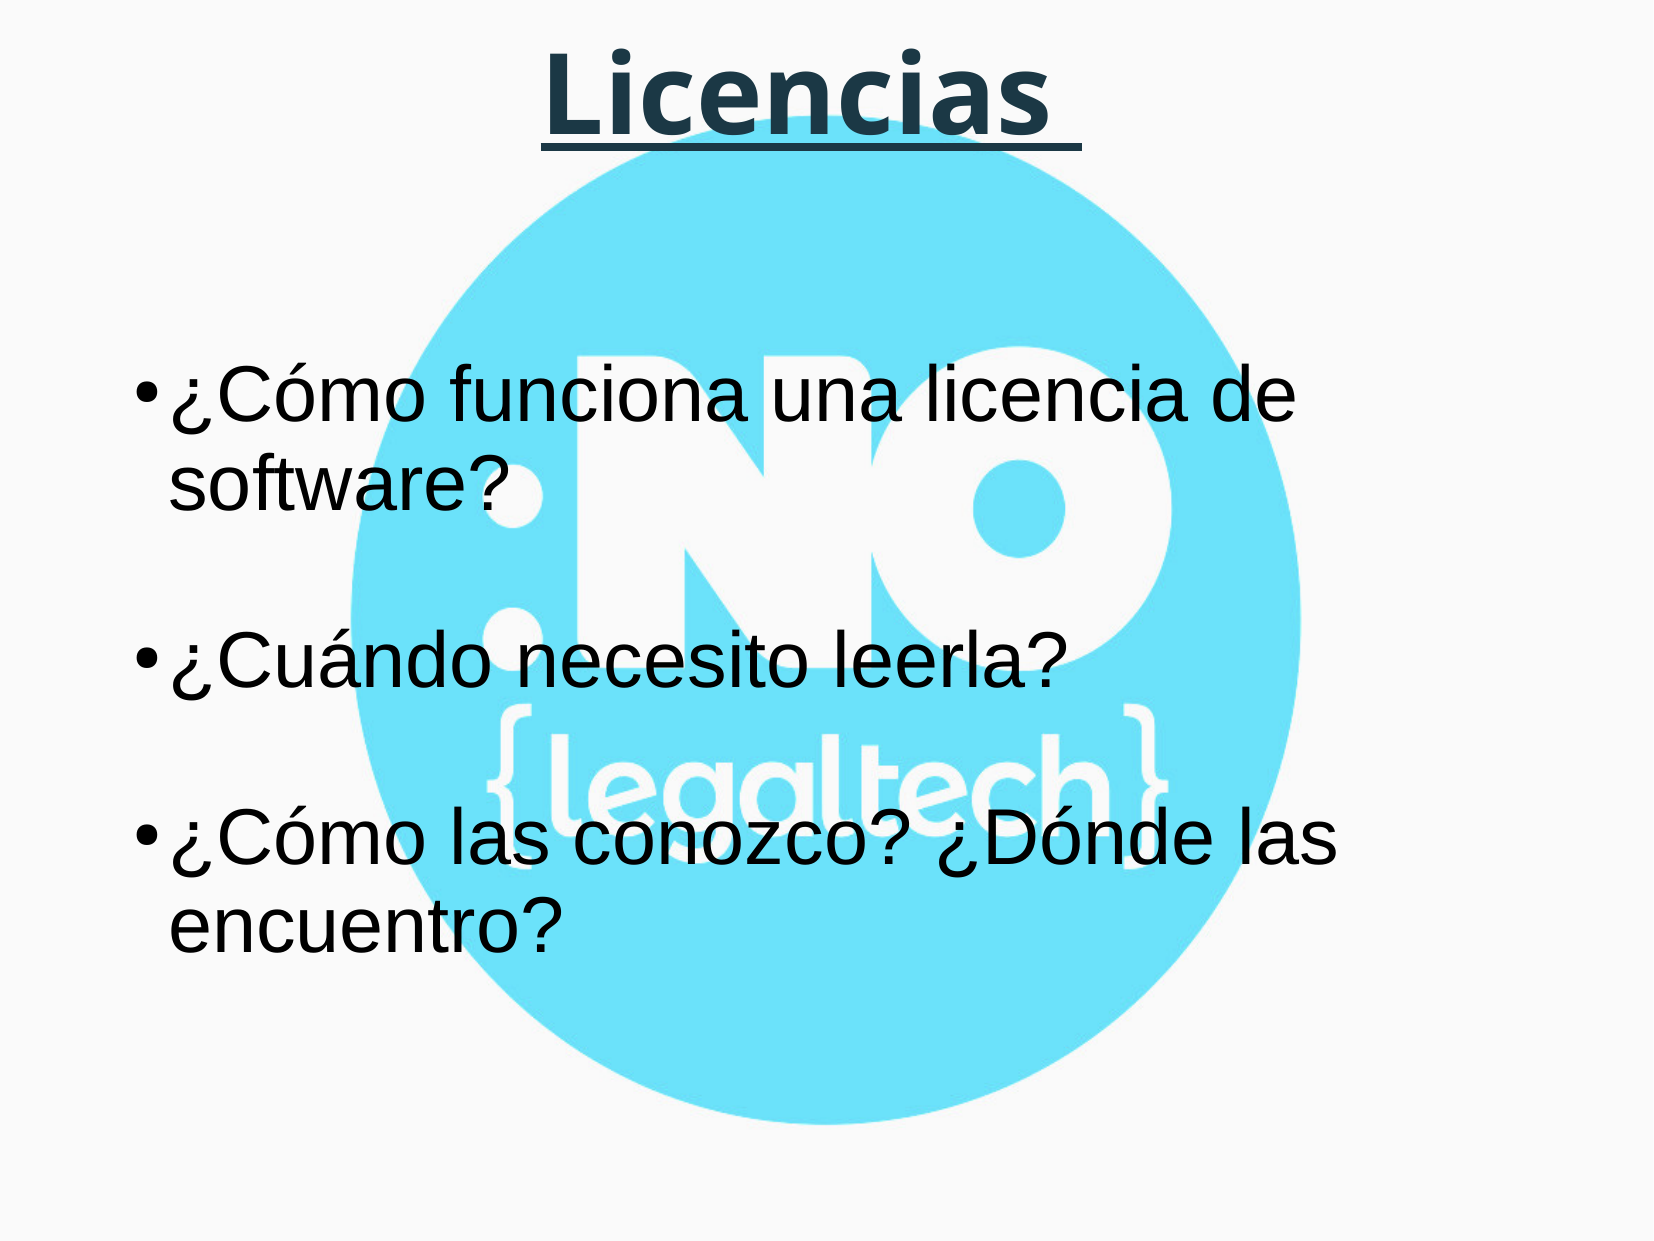

# Licencias
¿Cómo funciona una licencia de software?
¿Cuándo necesito leerla?
¿Cómo las conozco? ¿Dónde las encuentro?